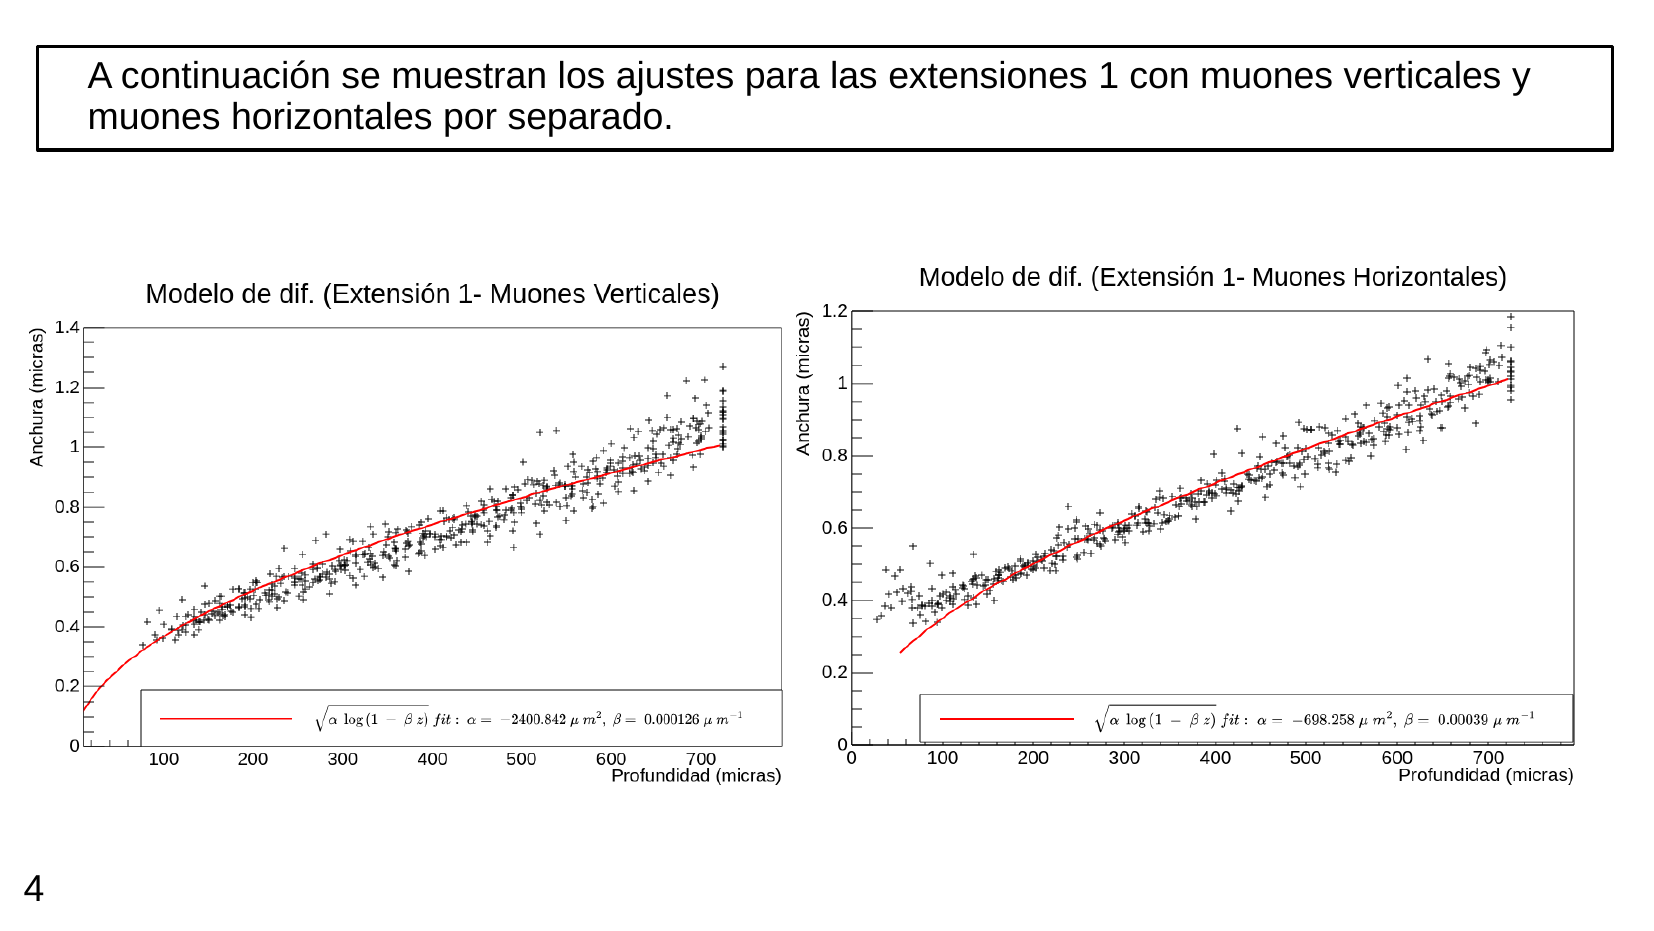

A continuación se muestran los ajustes para las extensiones 1 con muones verticales y muones horizontales por separado.